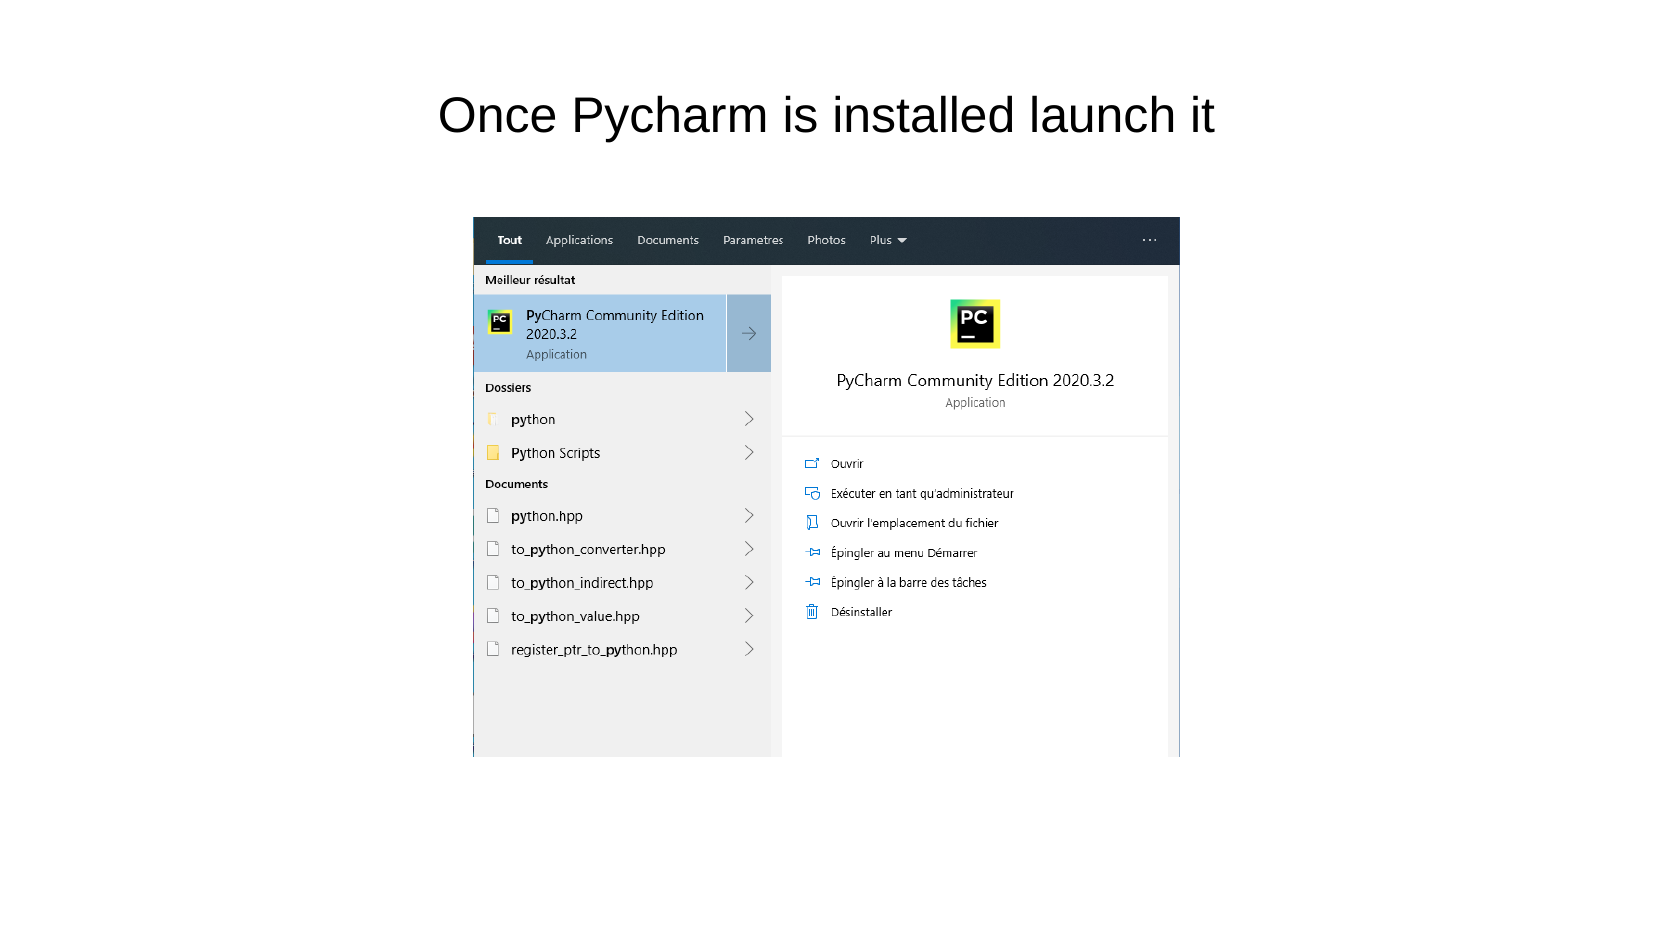

# Once Pycharm is installed launch it